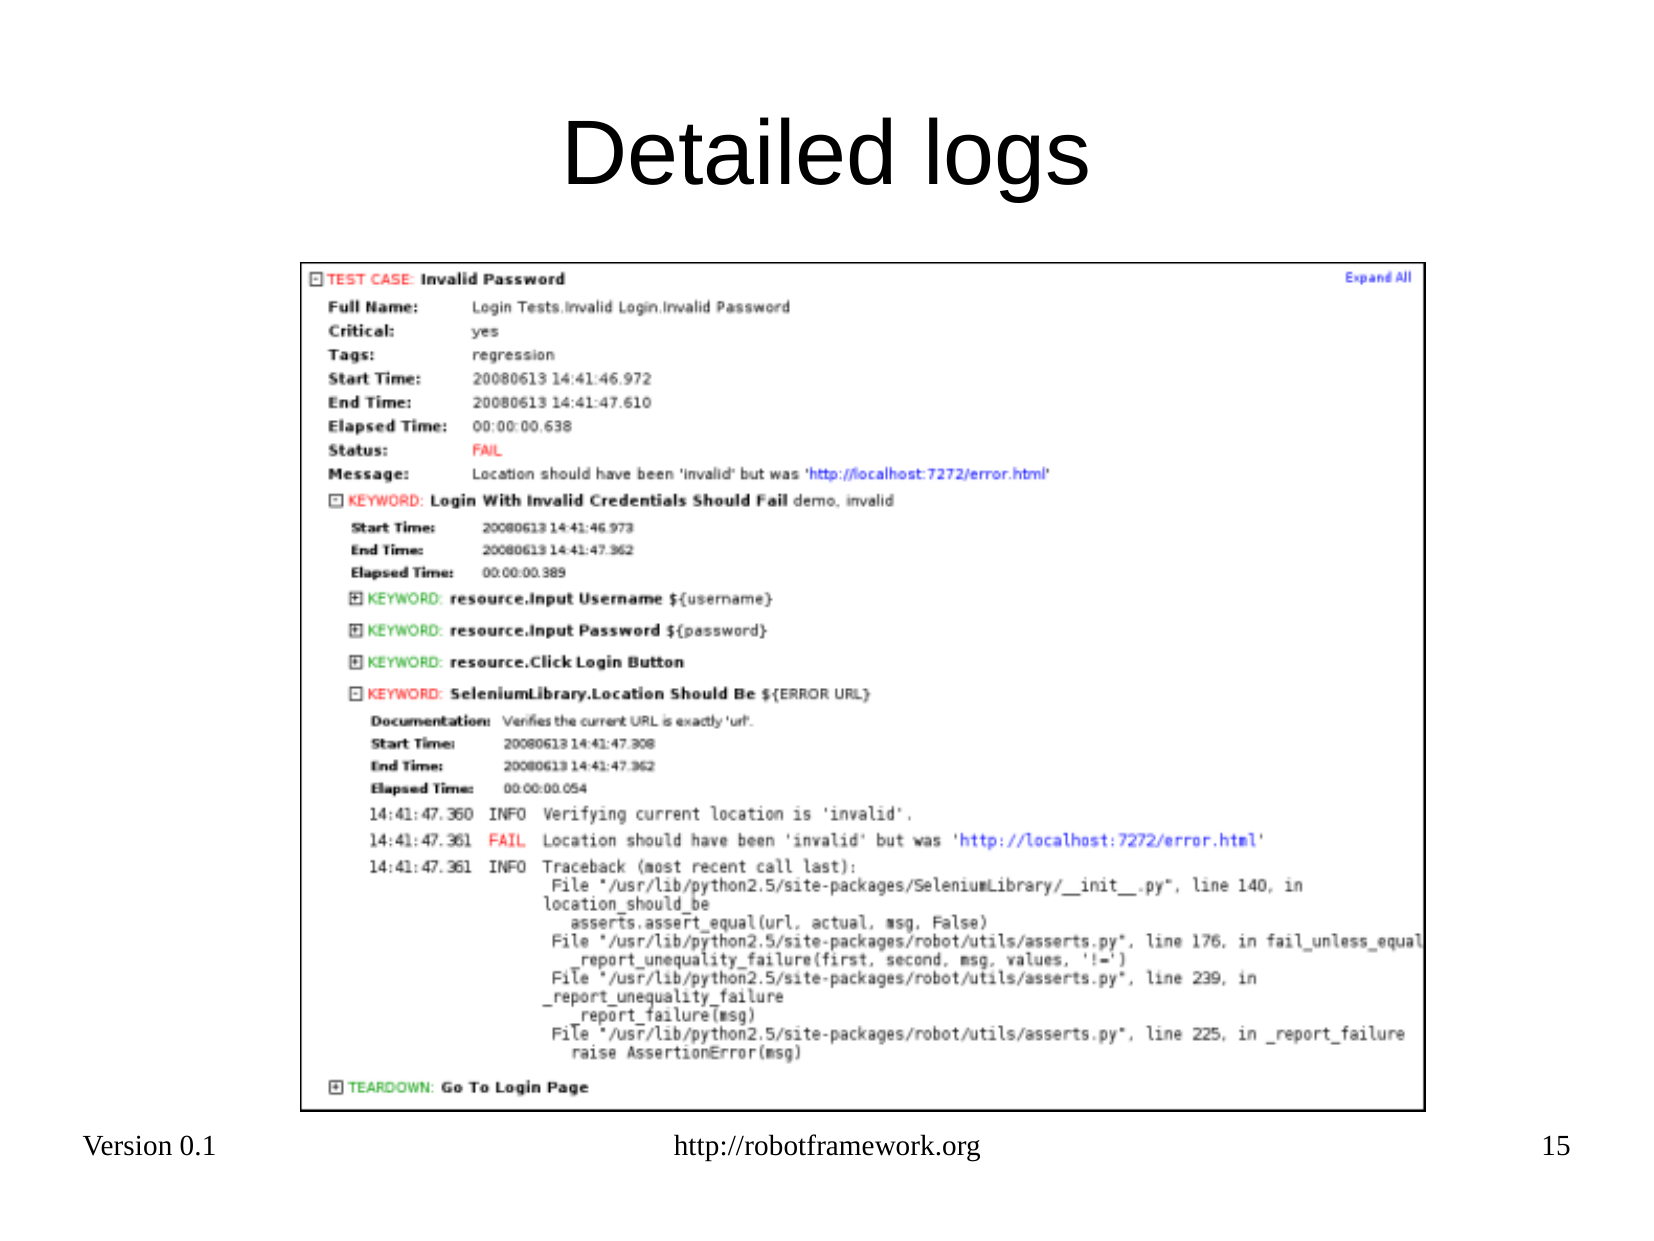

# Detailed logs
Version 0.1
http://robotframework.org
15